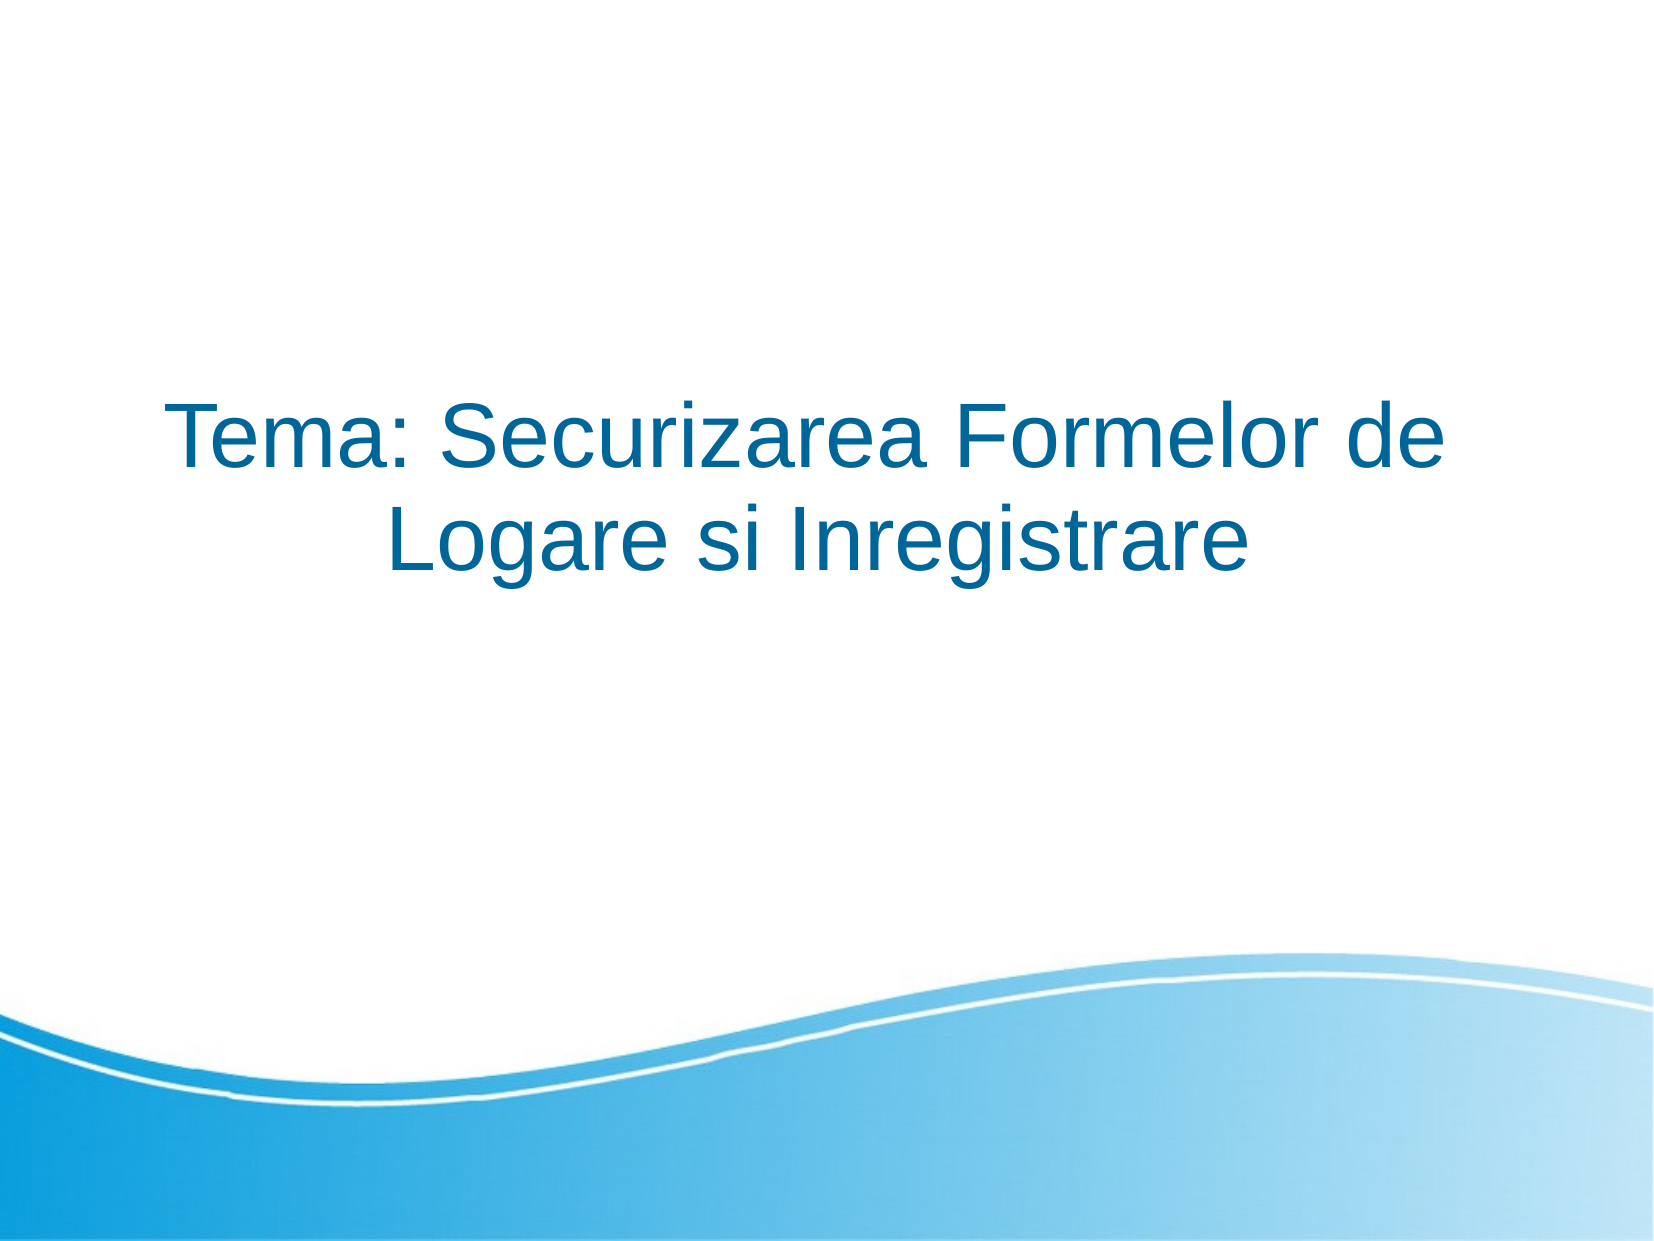

# Tema: Securizarea Formelor de 		Logare si Inregistrare